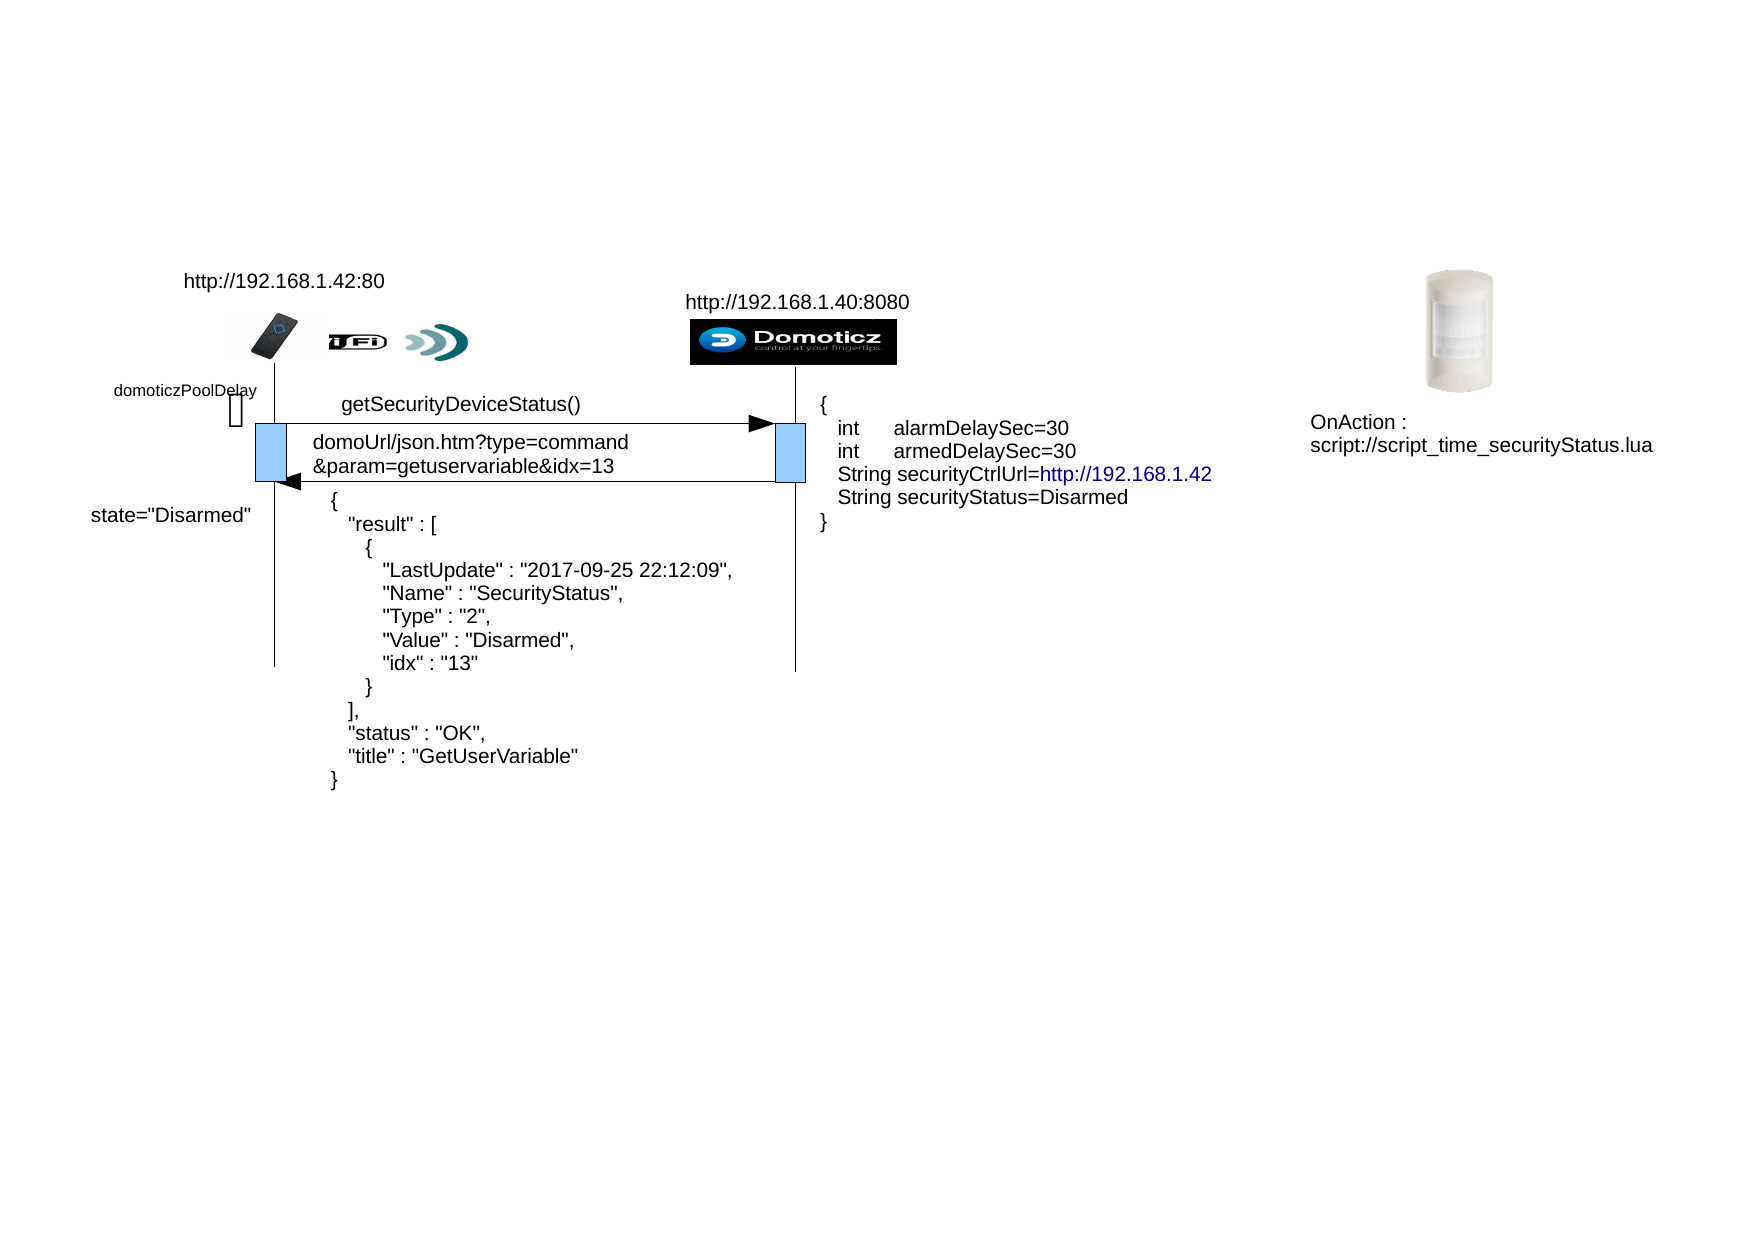

http://192.168.1.42:80
http://192.168.1.40:8080
domoticzPoolDelay

getSecurityDeviceStatus()
{
 int alarmDelaySec=30
 int armedDelaySec=30
 String securityCtrlUrl=http://192.168.1.42
 String securityStatus=Disarmed
}
OnAction : script://script_time_securityStatus.lua
domoUrl/json.htm?type=command
&param=getuservariable&idx=13
{
 "result" : [
 {
 "LastUpdate" : "2017-09-25 22:12:09",
 "Name" : "SecurityStatus",
 "Type" : "2",
 "Value" : "Disarmed",
 "idx" : "13"
 }
 ],
 "status" : "OK",
 "title" : "GetUserVariable"
}
state="Disarmed"